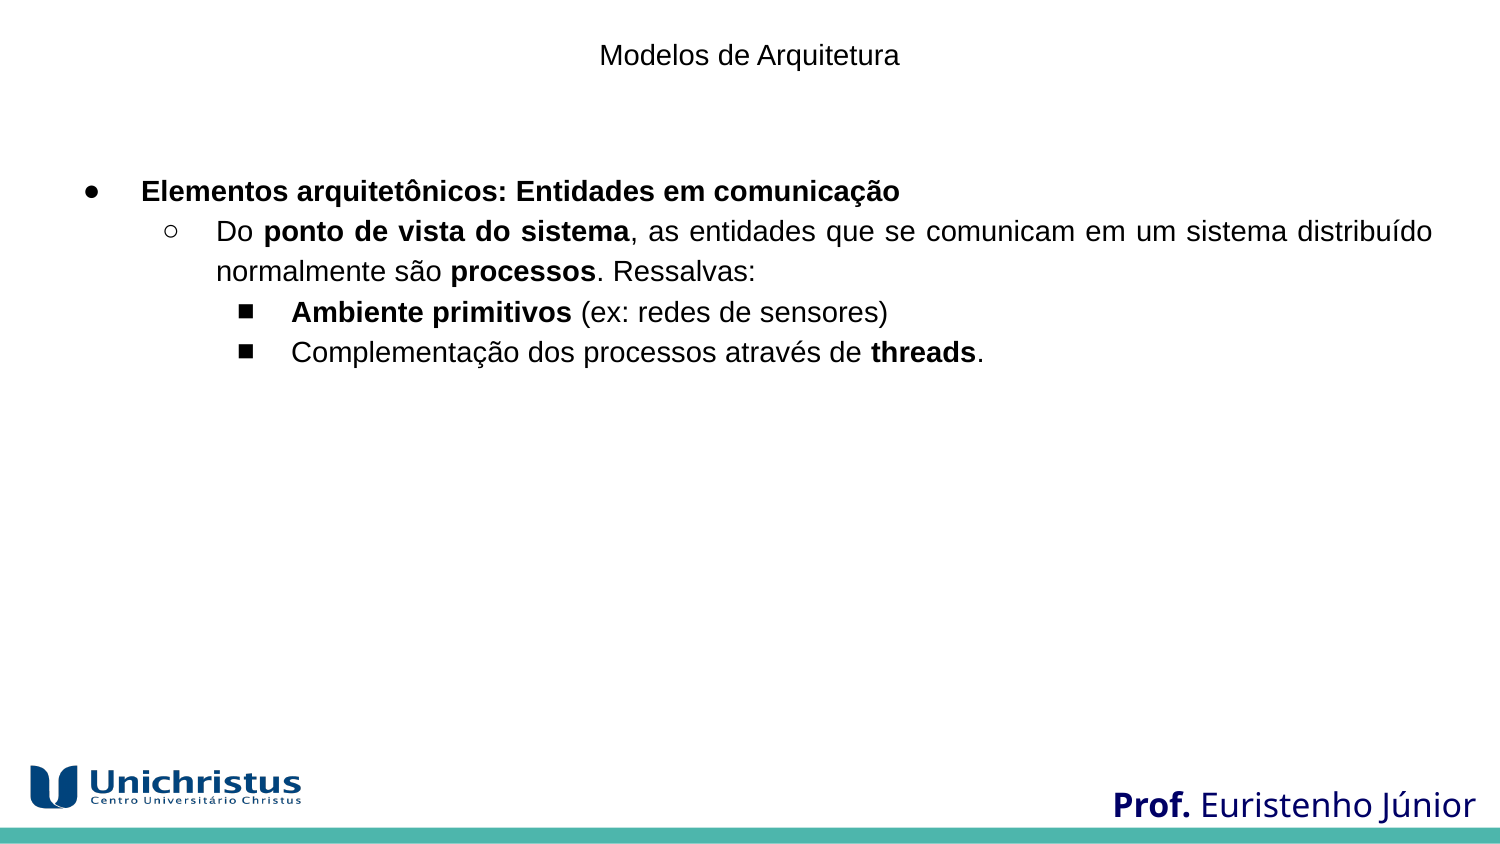

# Modelos de Arquitetura
Elementos arquitetônicos: Entidades em comunicação
Do ponto de vista do sistema, as entidades que se comunicam em um sistema distribuído normalmente são processos. Ressalvas:
Ambiente primitivos (ex: redes de sensores)
Complementação dos processos através de threads.
Prof. Euristenho Júnior